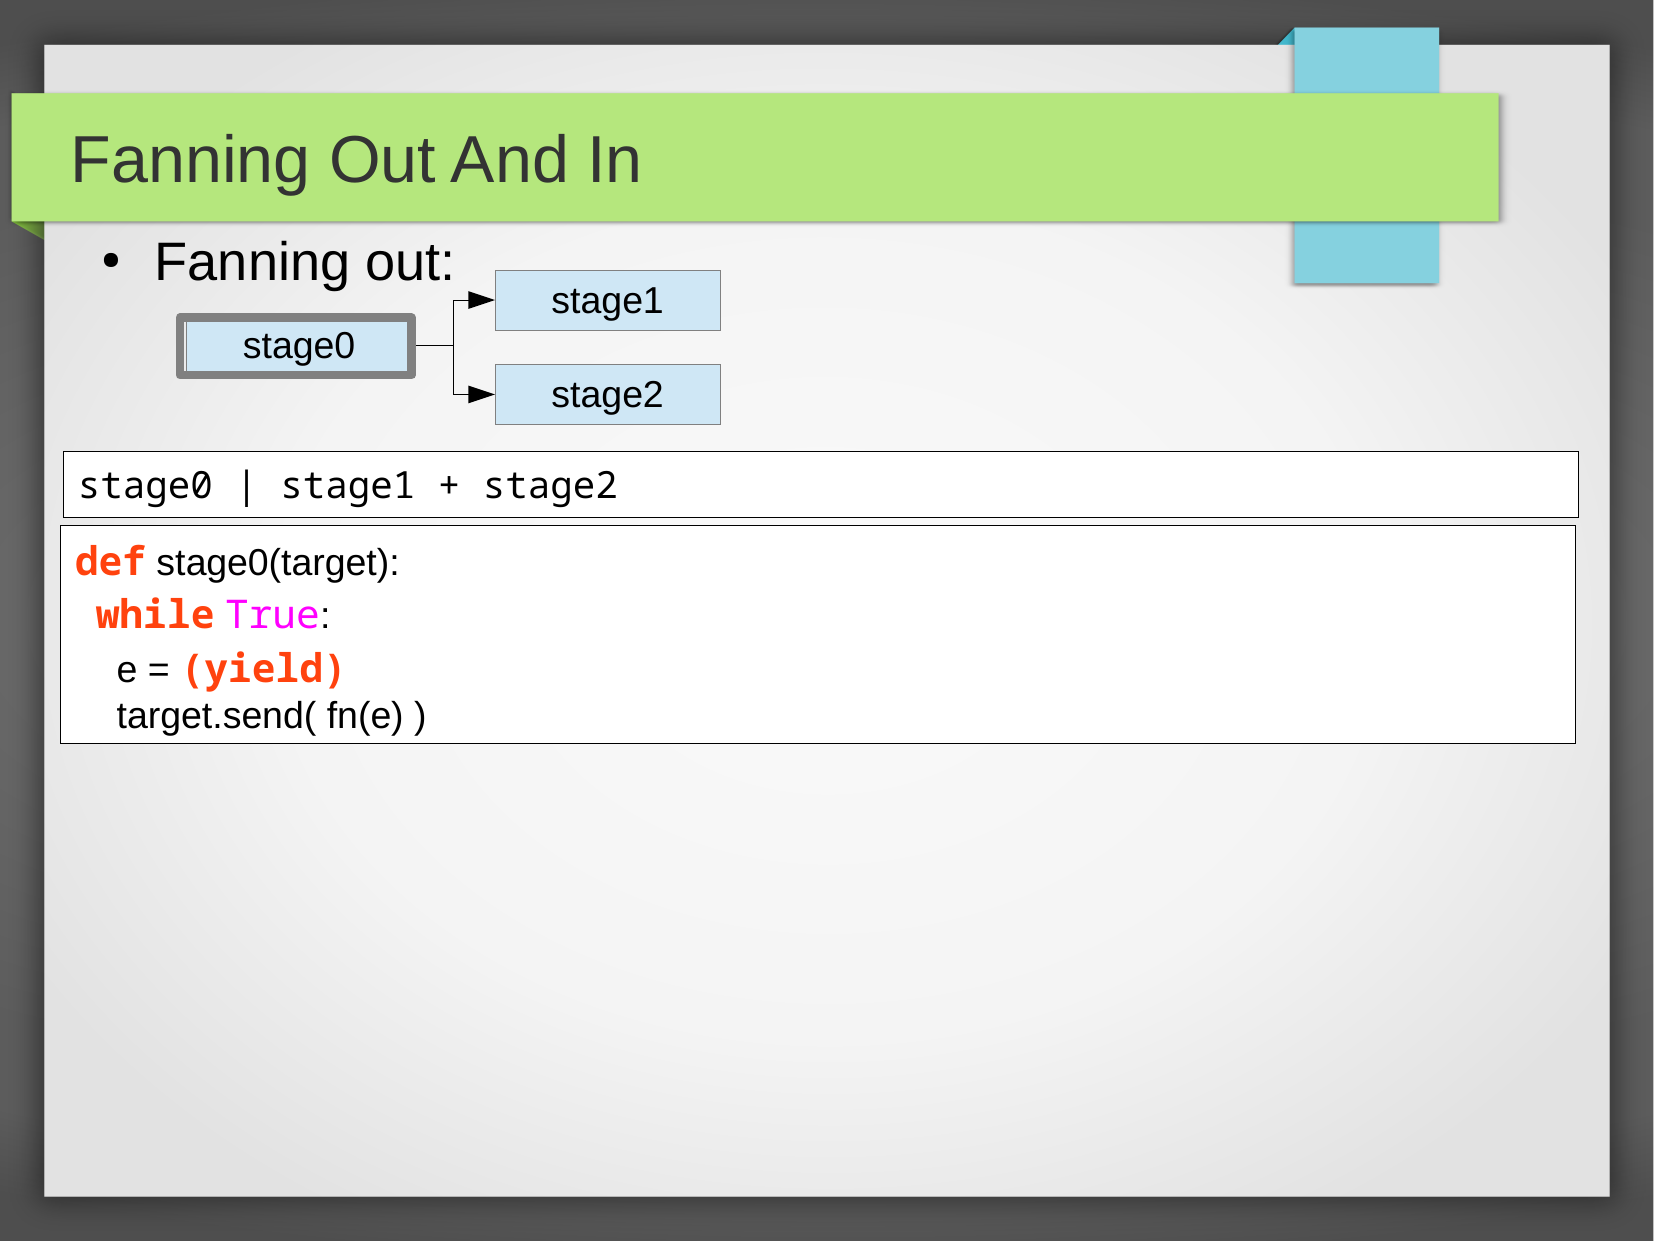

# Fanning Out And In
Fanning out:
stage1
stage0
stage2
stage0 | stage1 + stage2
def stage0(target):
 while True:
 e = (yield)
 target.send( fn(e) )